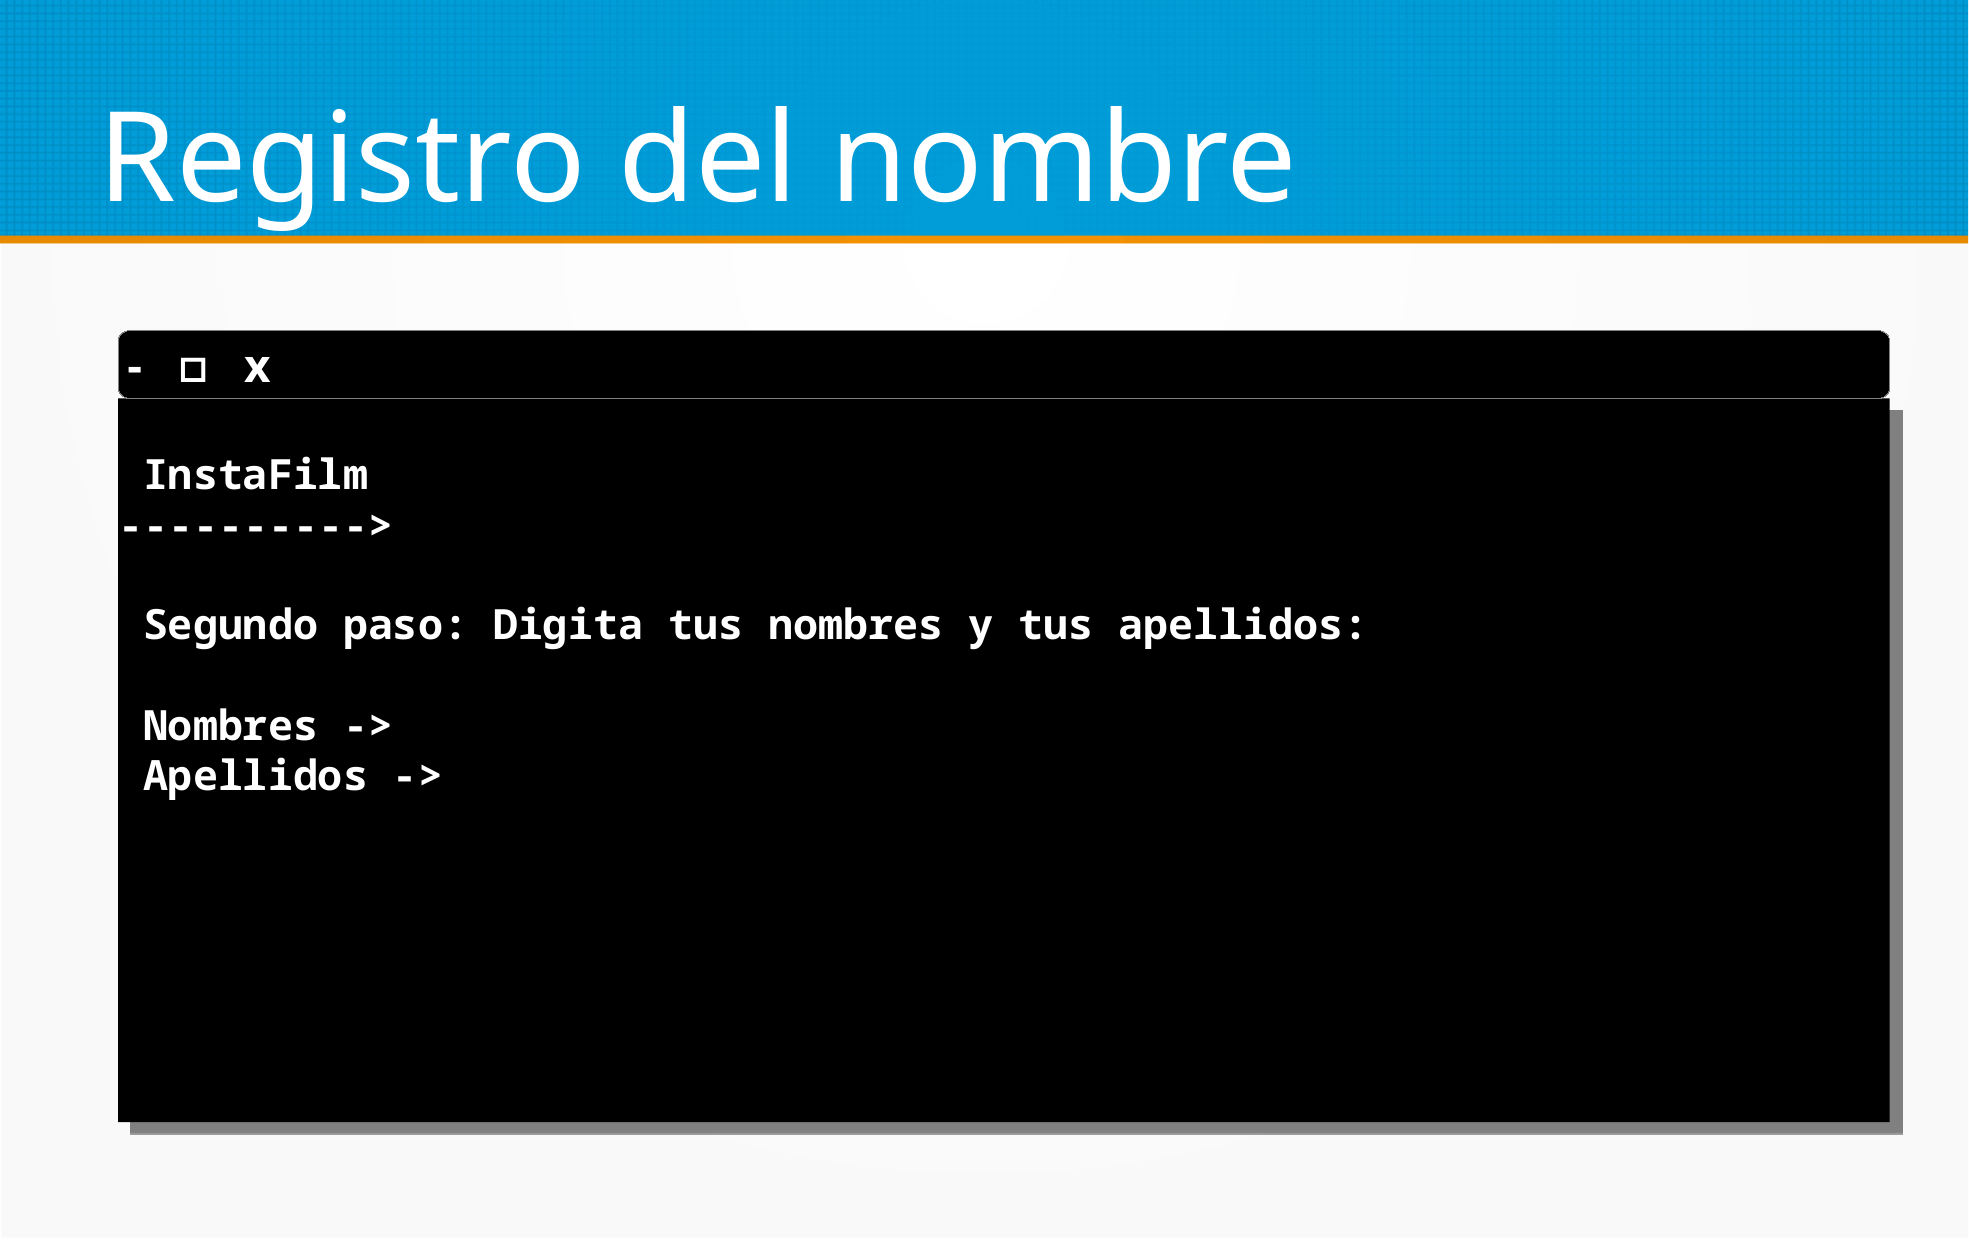

# Registro del nombre
- □ x
 InstaFilm
---------->
 Segundo paso: Digita tus nombres y tus apellidos:
 Nombres ->
 Apellidos ->